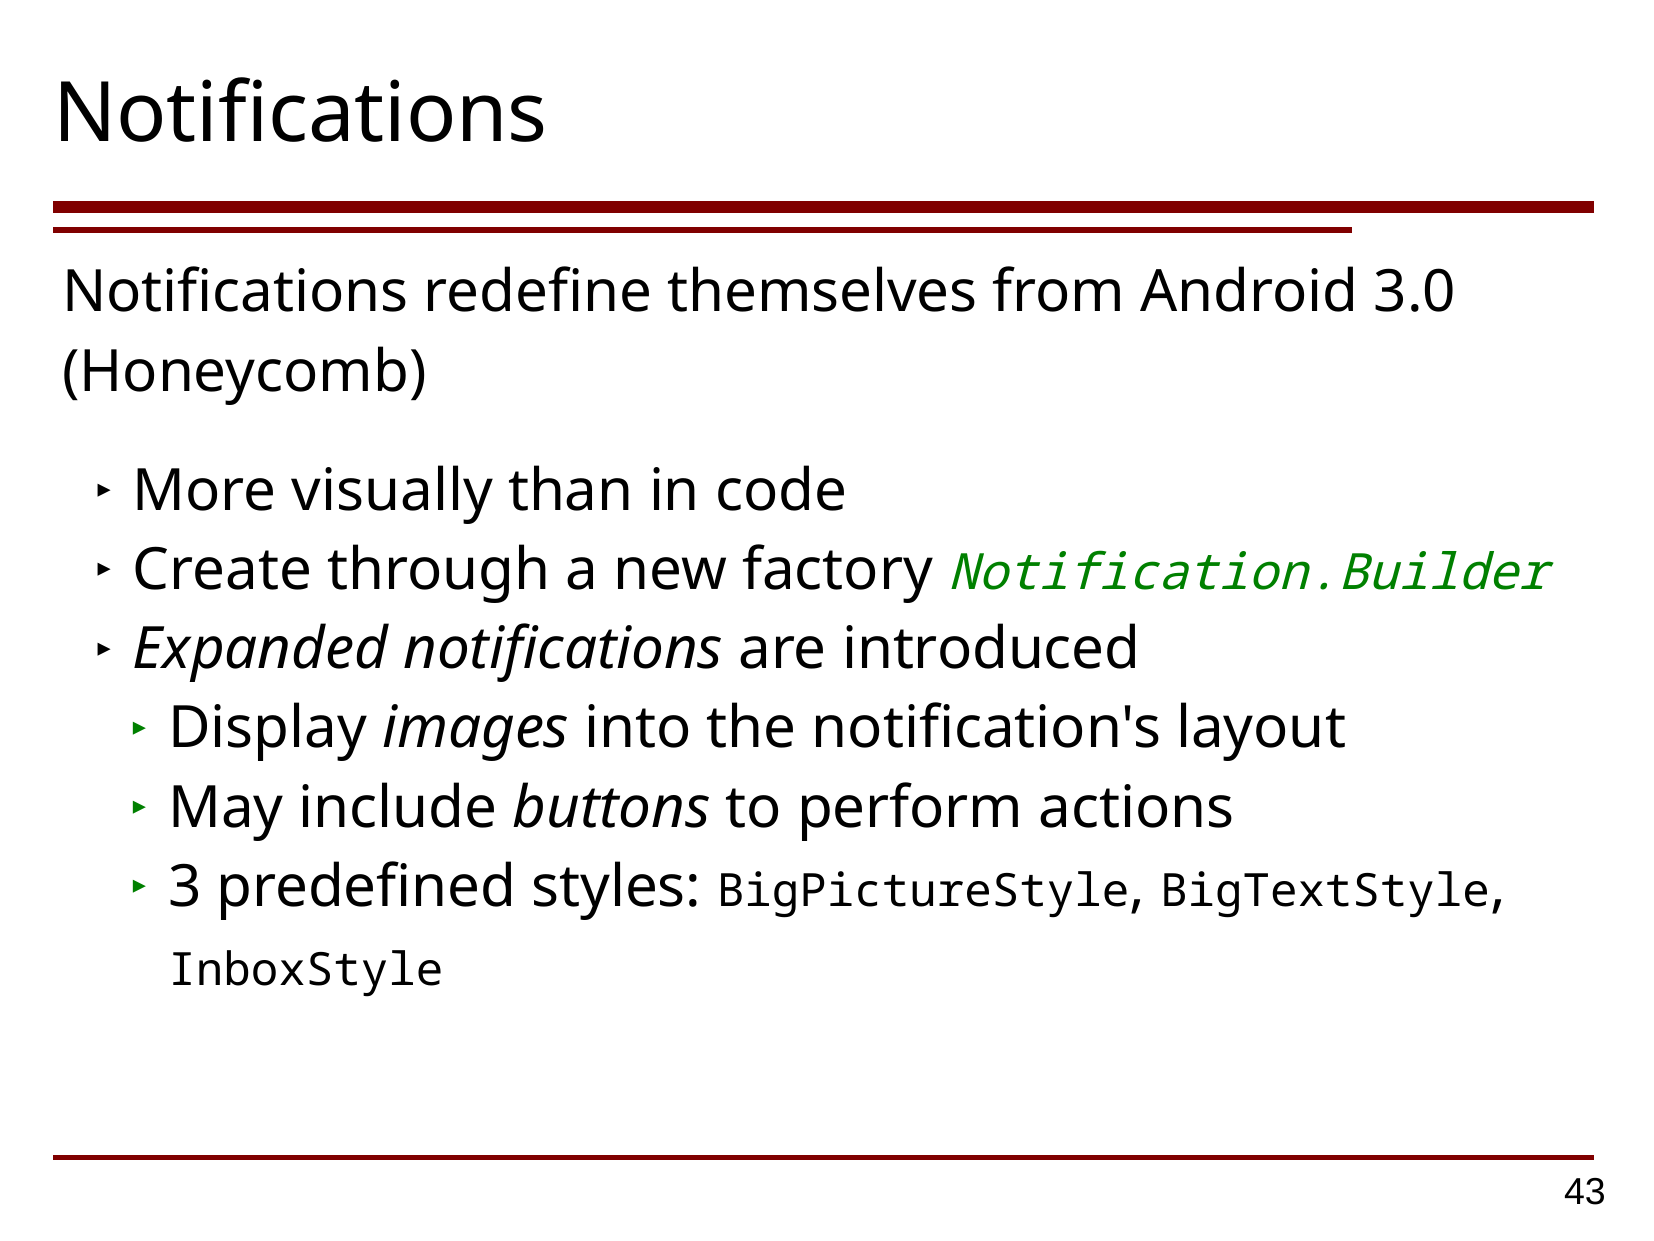

# Notifications
Notifications redefine themselves from Android 3.0 (Honeycomb)
More visually than in code
Create through a new factory Notification.Builder
Expanded notifications are introduced
Display images into the notification's layout
May include buttons to perform actions
3 predefined styles: BigPictureStyle, BigTextStyle, InboxStyle